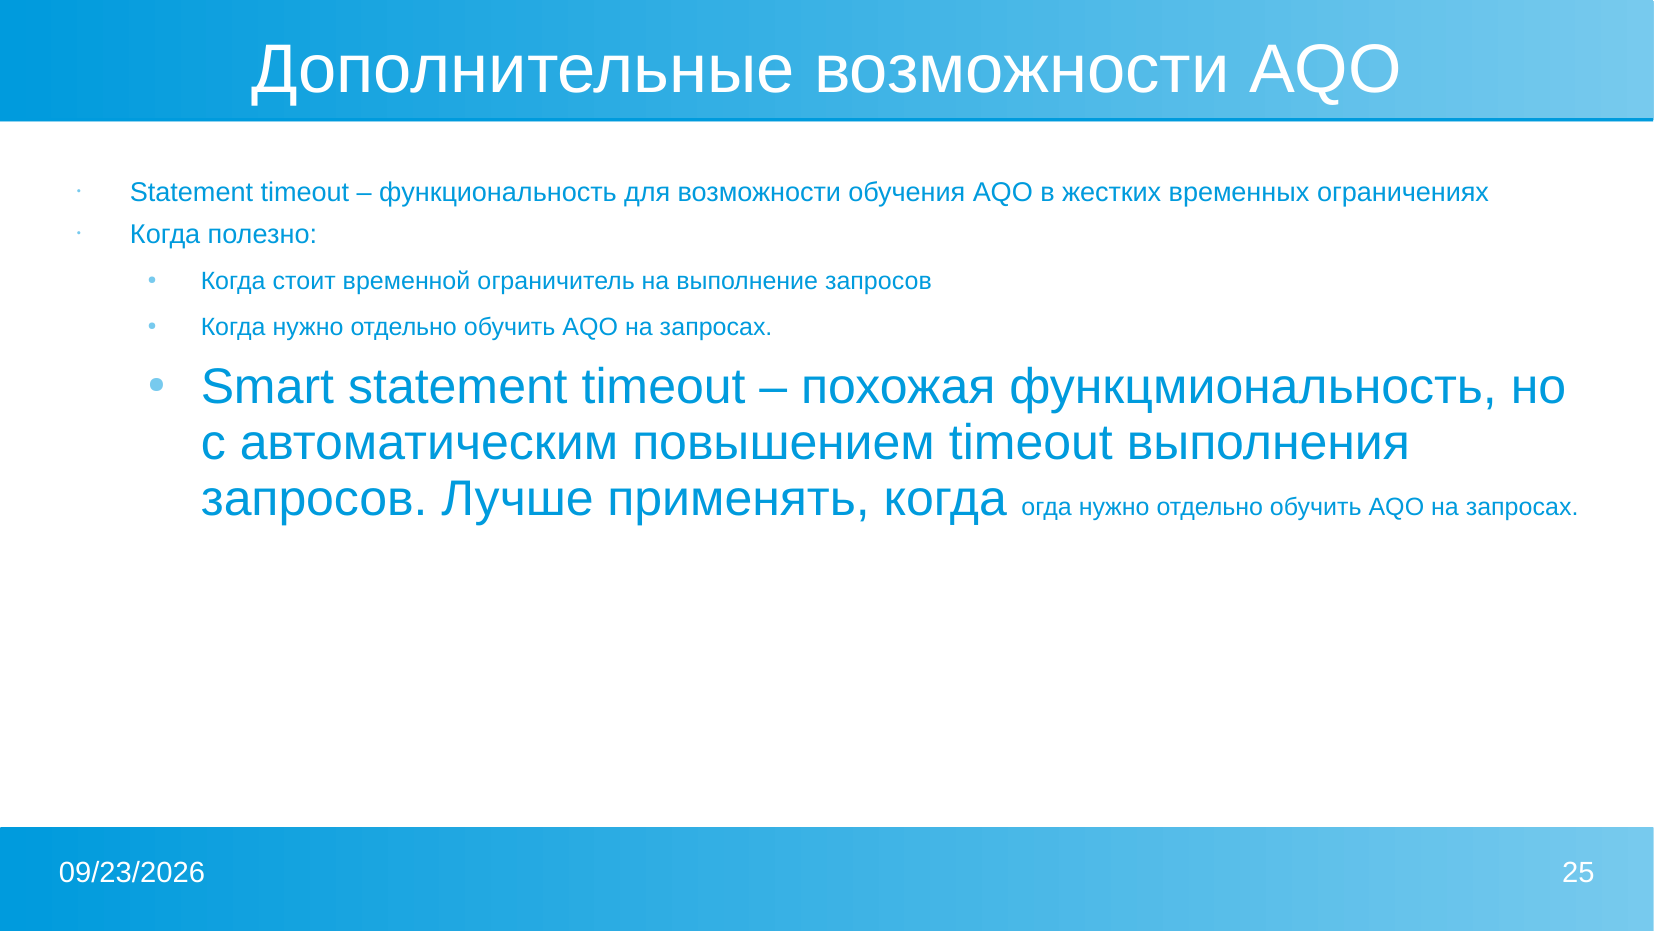

# Дополнительные возможности AQO
Statement timeout – функциональность для возможности обучения AQO в жестких временных ограничениях
Когда полезно:
Когда стоит временной ограничитель на выполнение запросов
Когда нужно отдельно обучить AQO на запросах.
Smart statement timeout – похожая функцмиональность, но с автоматическим повышением timeout выполнения запросов. Лучше применять, когда огда нужно отдельно обучить AQO на запросах.
25